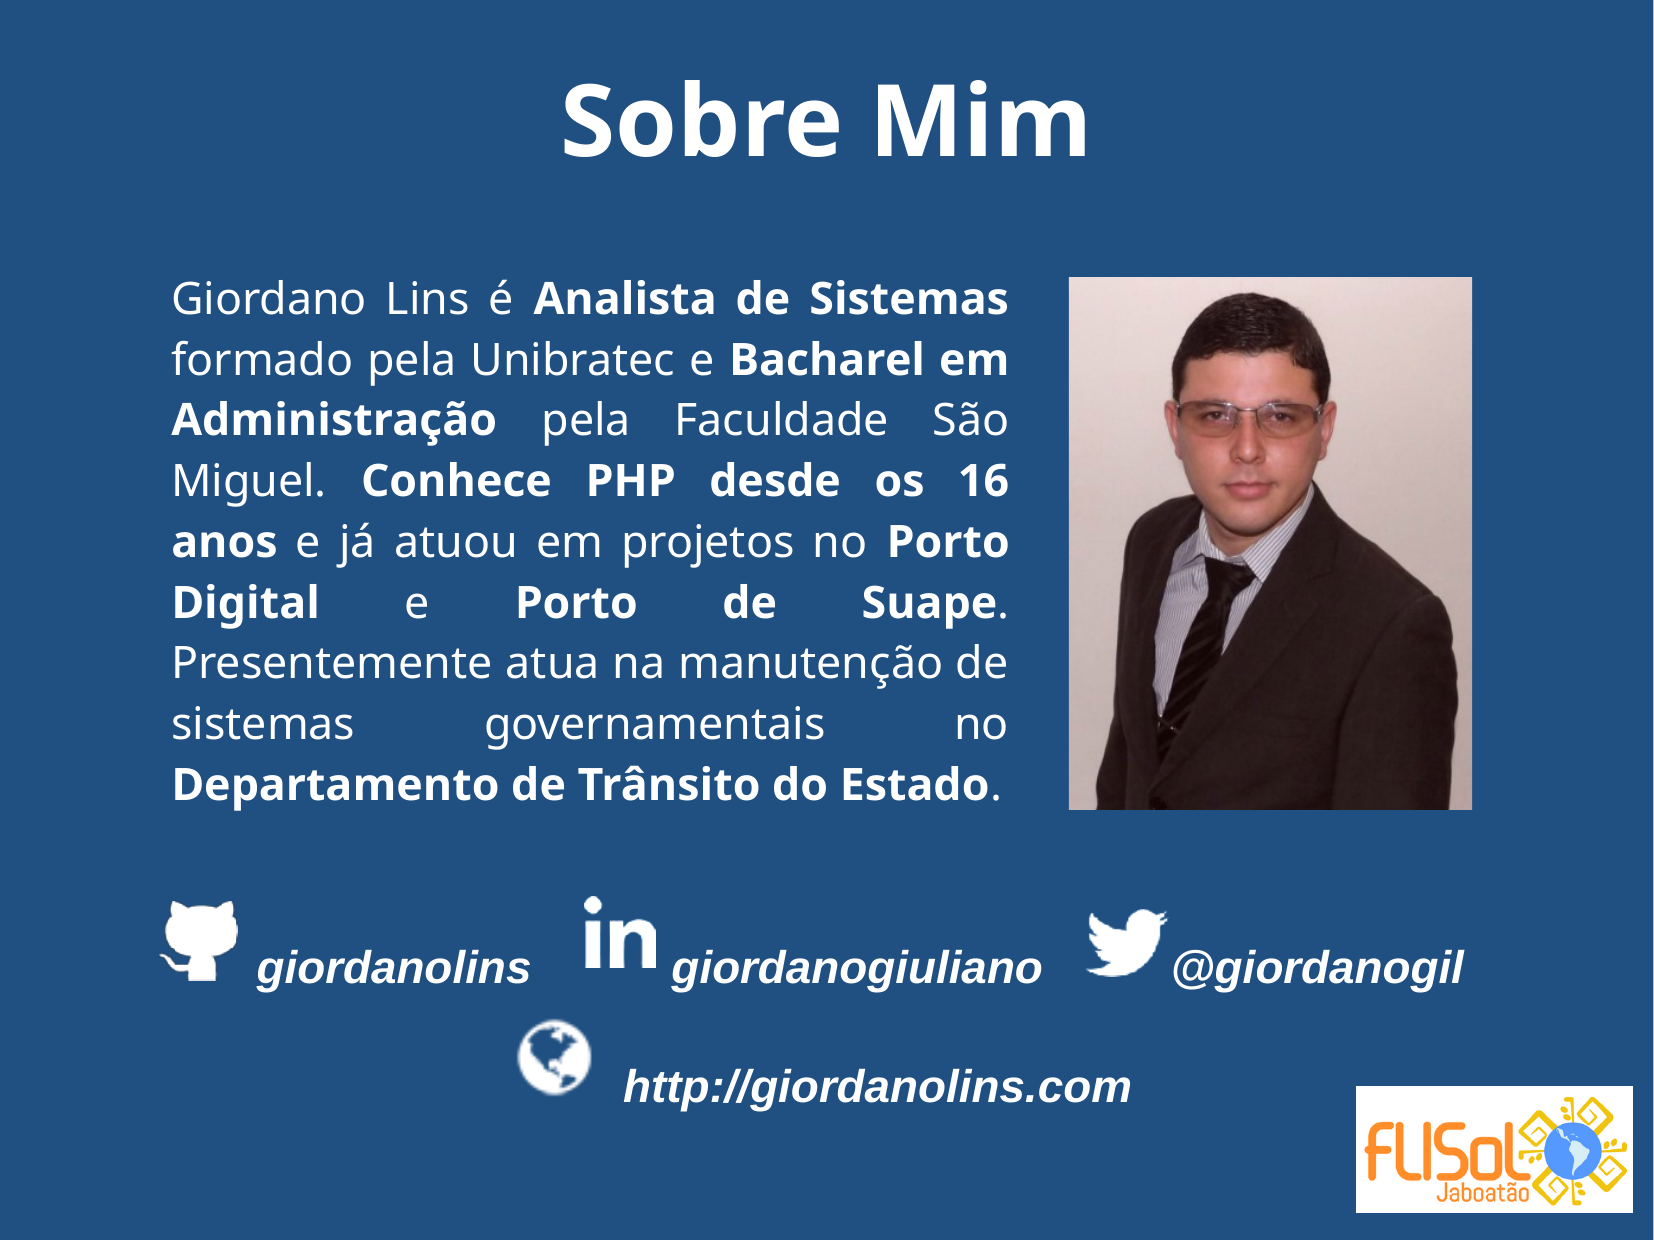

# Sobre Mim
Giordano Lins é Analista de Sistemas formado pela Unibratec e Bacharel em Administração pela Faculdade São Miguel. Conhece PHP desde os 16 anos e já atuou em projetos no Porto Digital e Porto de Suape. Presentemente atua na manutenção de sistemas governamentais no Departamento de Trânsito do Estado.
 giordanolins giordanogiuliano @giordanogil
http://giordanolins.com